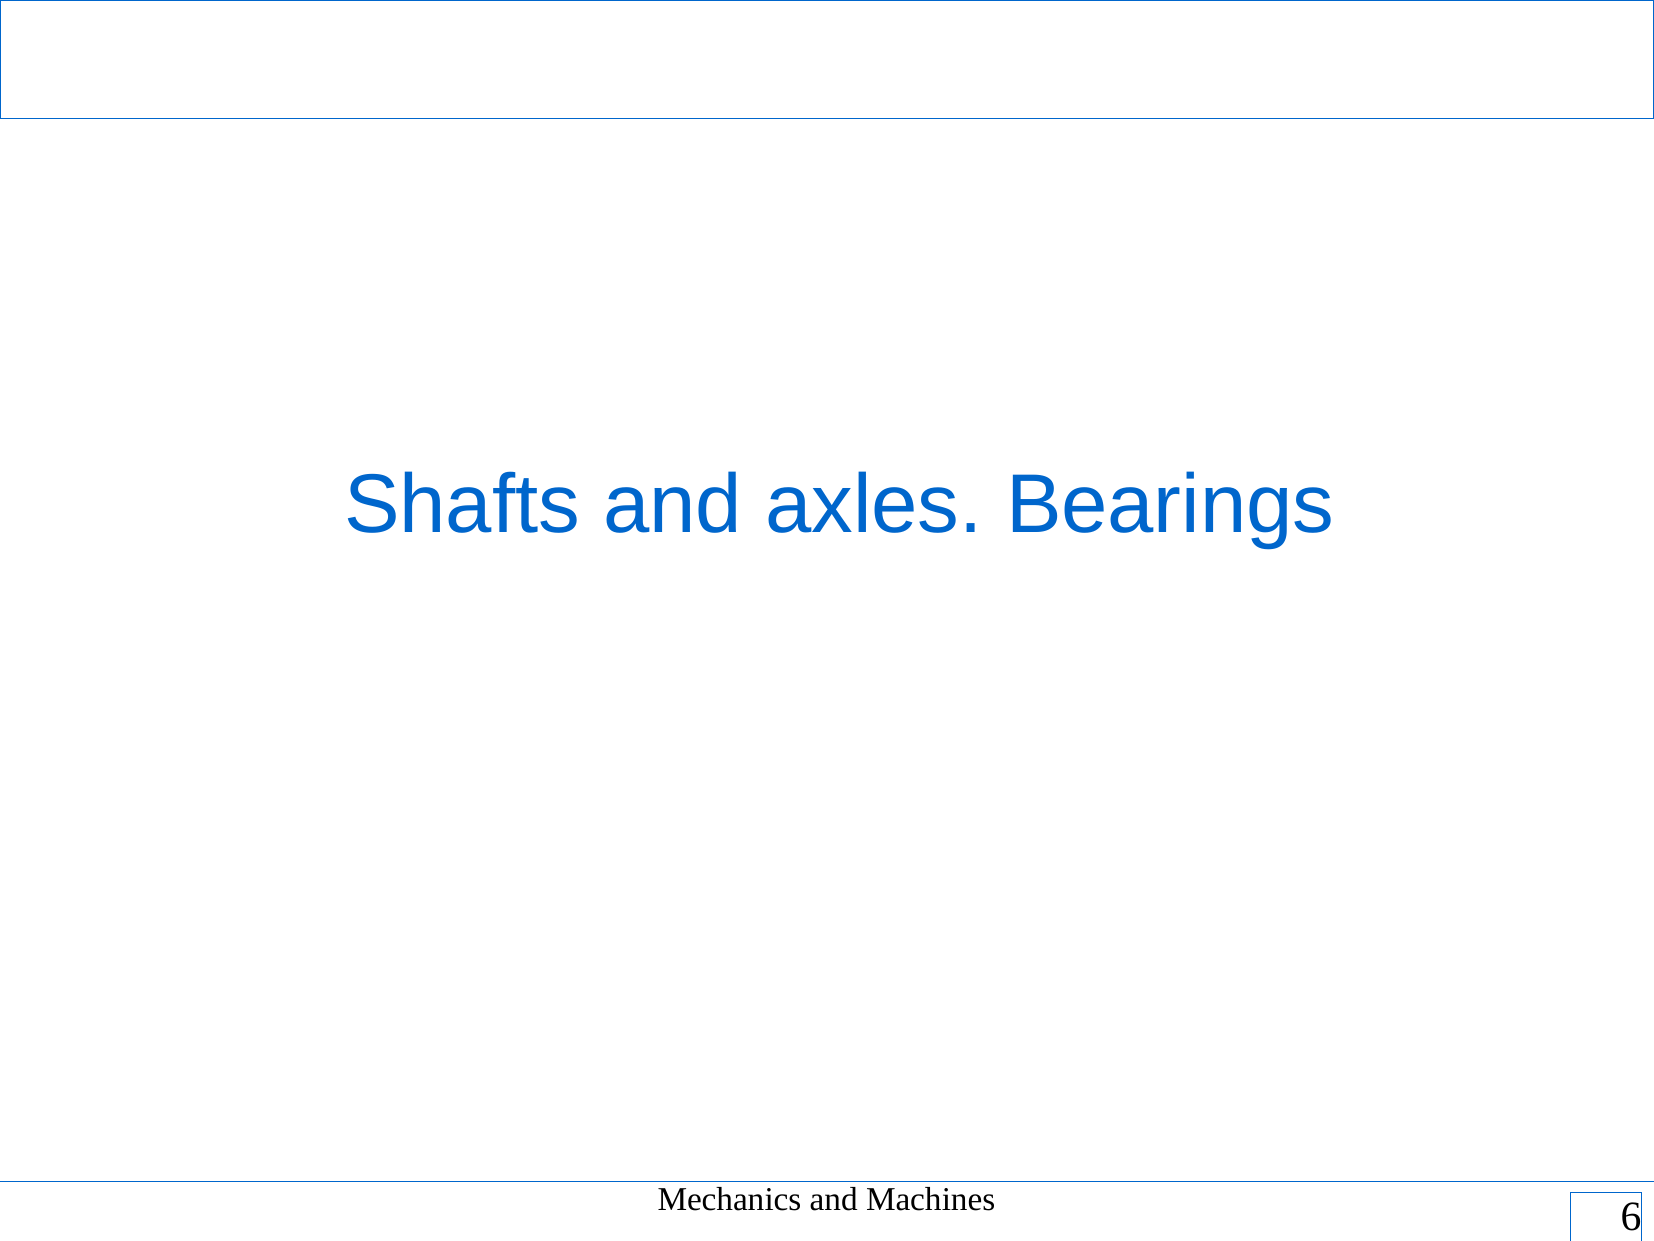

#
Shafts and axles. Bearings
Mechanics and Machines
6